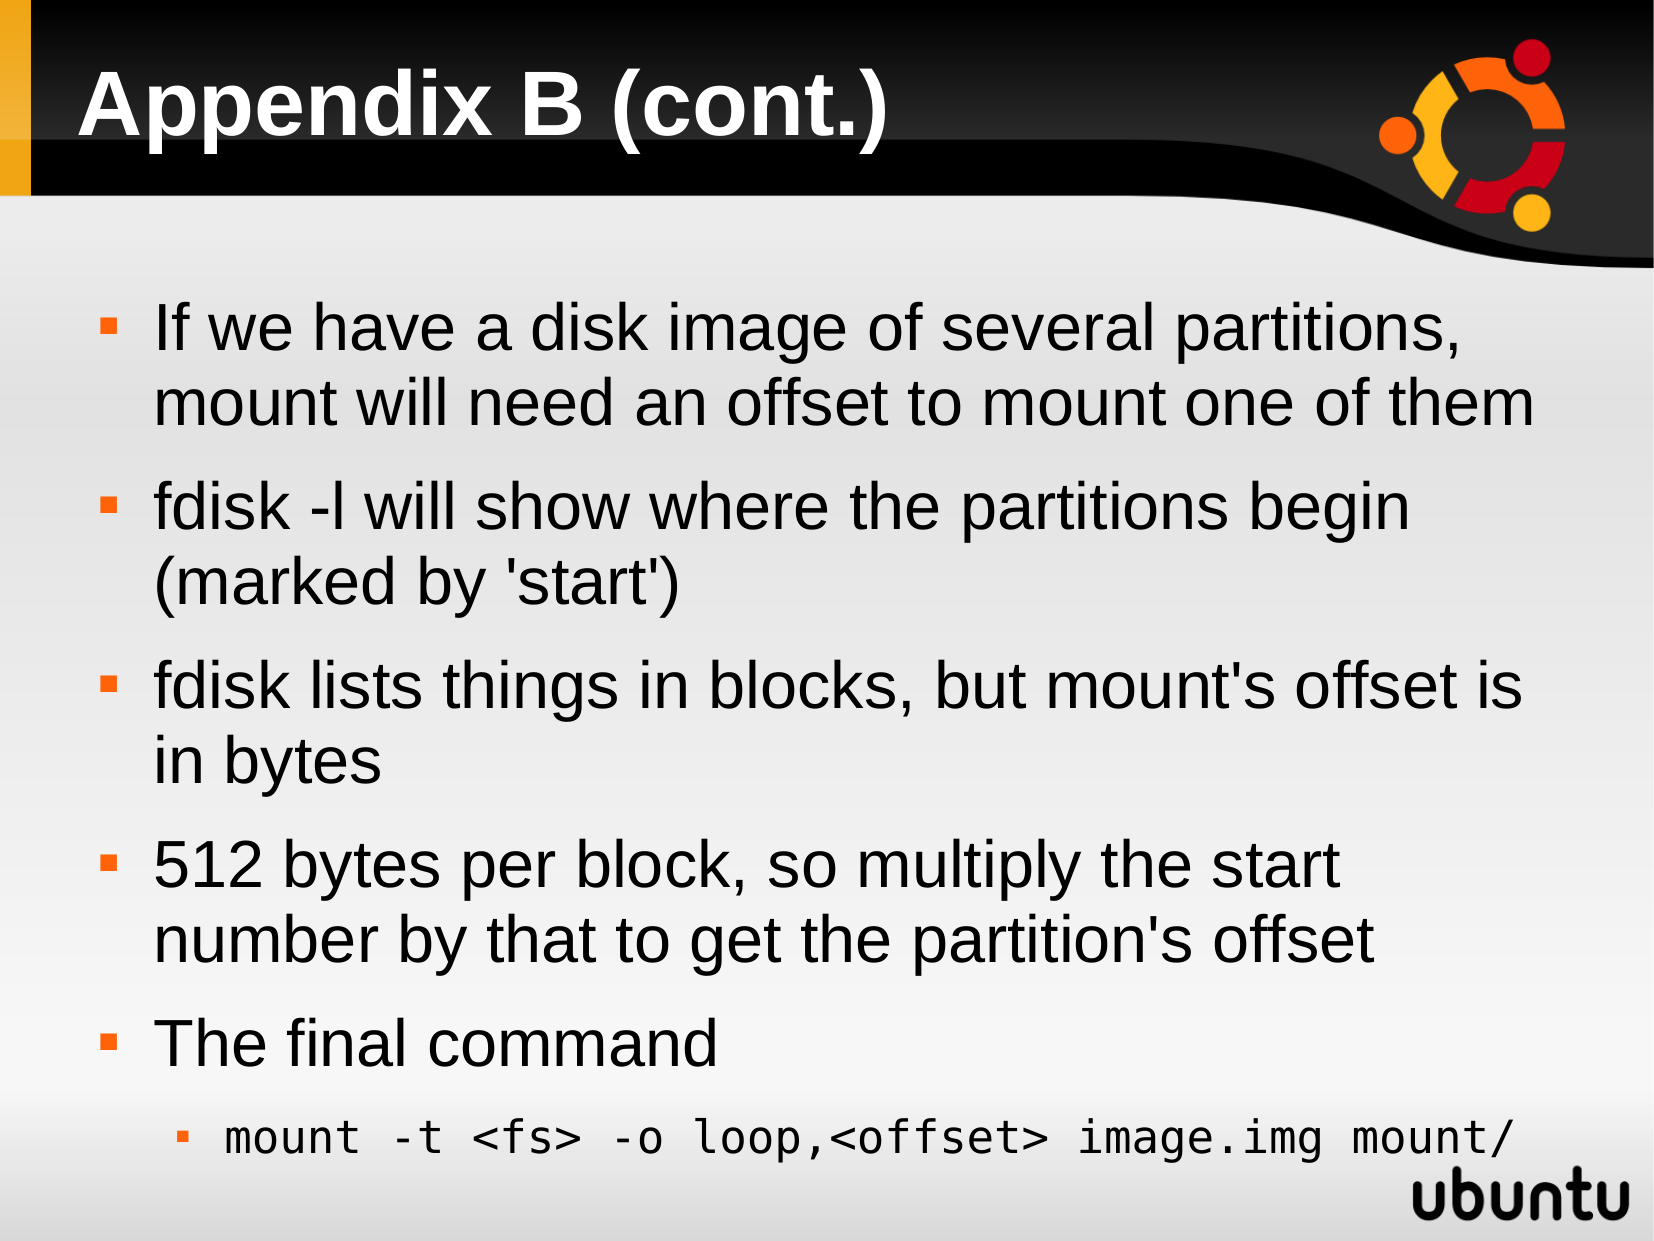

# Appendix B (cont.)
If we have a disk image of several partitions, mount will need an offset to mount one of them
fdisk -l will show where the partitions begin (marked by 'start')
fdisk lists things in blocks, but mount's offset is in bytes
512 bytes per block, so multiply the start number by that to get the partition's offset
The final command
mount -t <fs> -o loop,<offset> image.img mount/